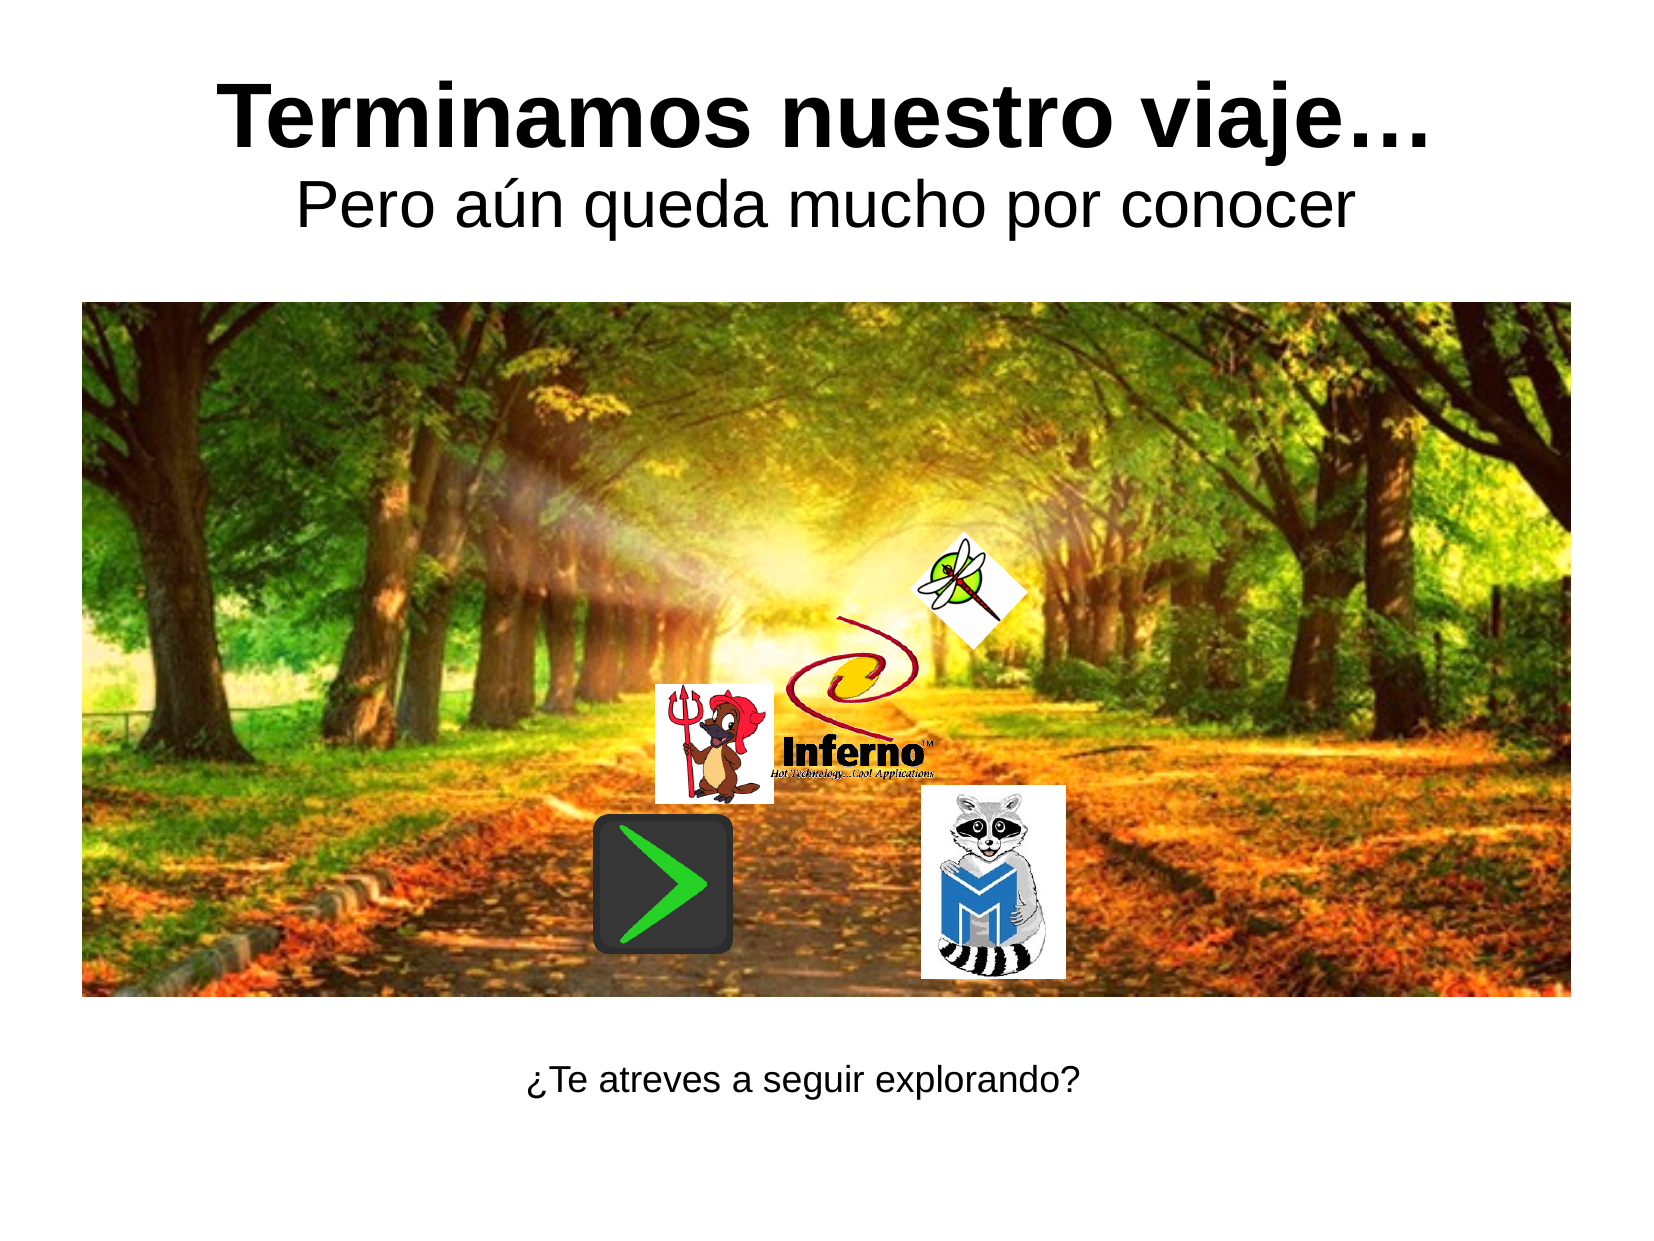

# Terminamos nuestro viaje… Pero aún queda mucho por conocer
¿Te atreves a seguir explorando?